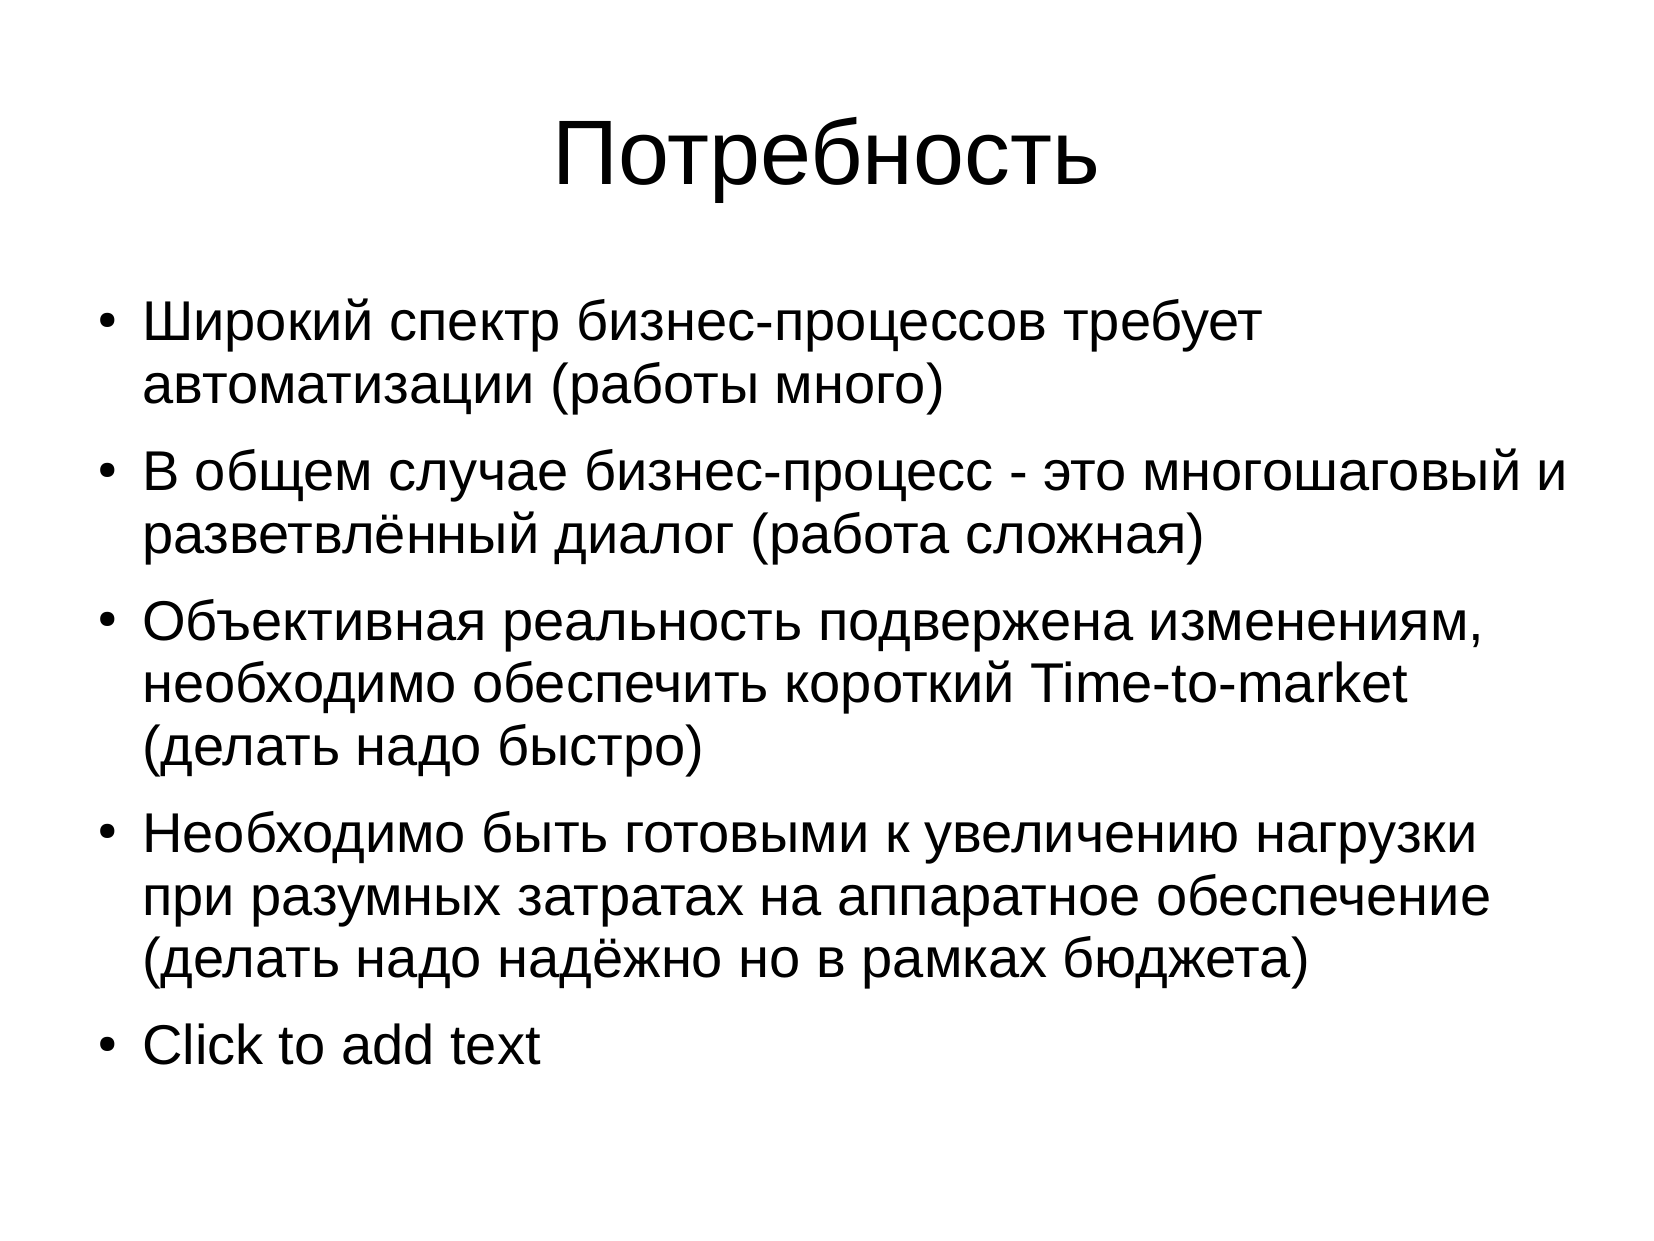

# Потребность
Широкий спектр бизнес-процессов требует автоматизации (работы много)
В общем случае бизнес-процесс - это многошаговый и разветвлённый диалог (работа сложная)
Объективная реальность подвержена изменениям, необходимо обеспечить короткий Time-to-market (делать надо быстро)
Необходимо быть готовыми к увеличению нагрузки при разумных затратах на аппаратное обеспечение (делать надо надёжно но в рамках бюджета)
Click to add text